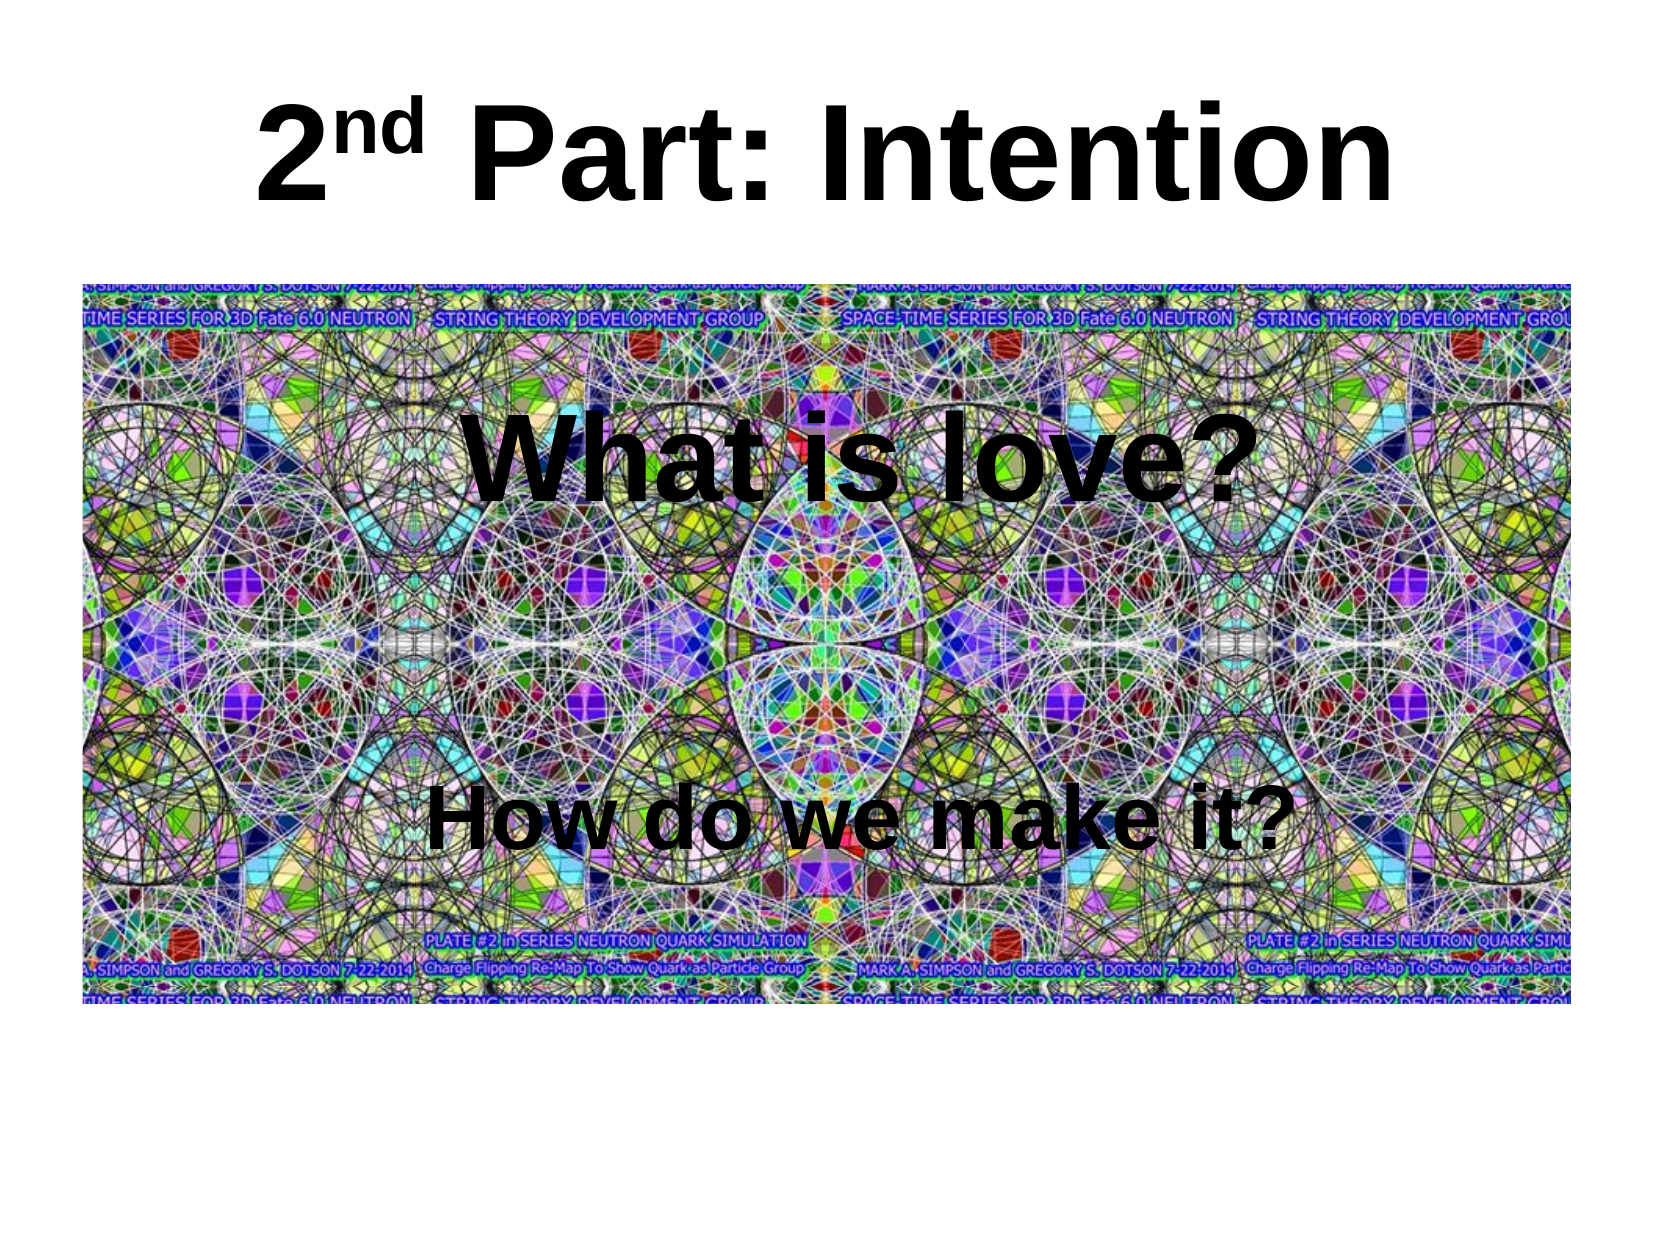

# 2nd Part: Intention
What is love?
How do we make it?